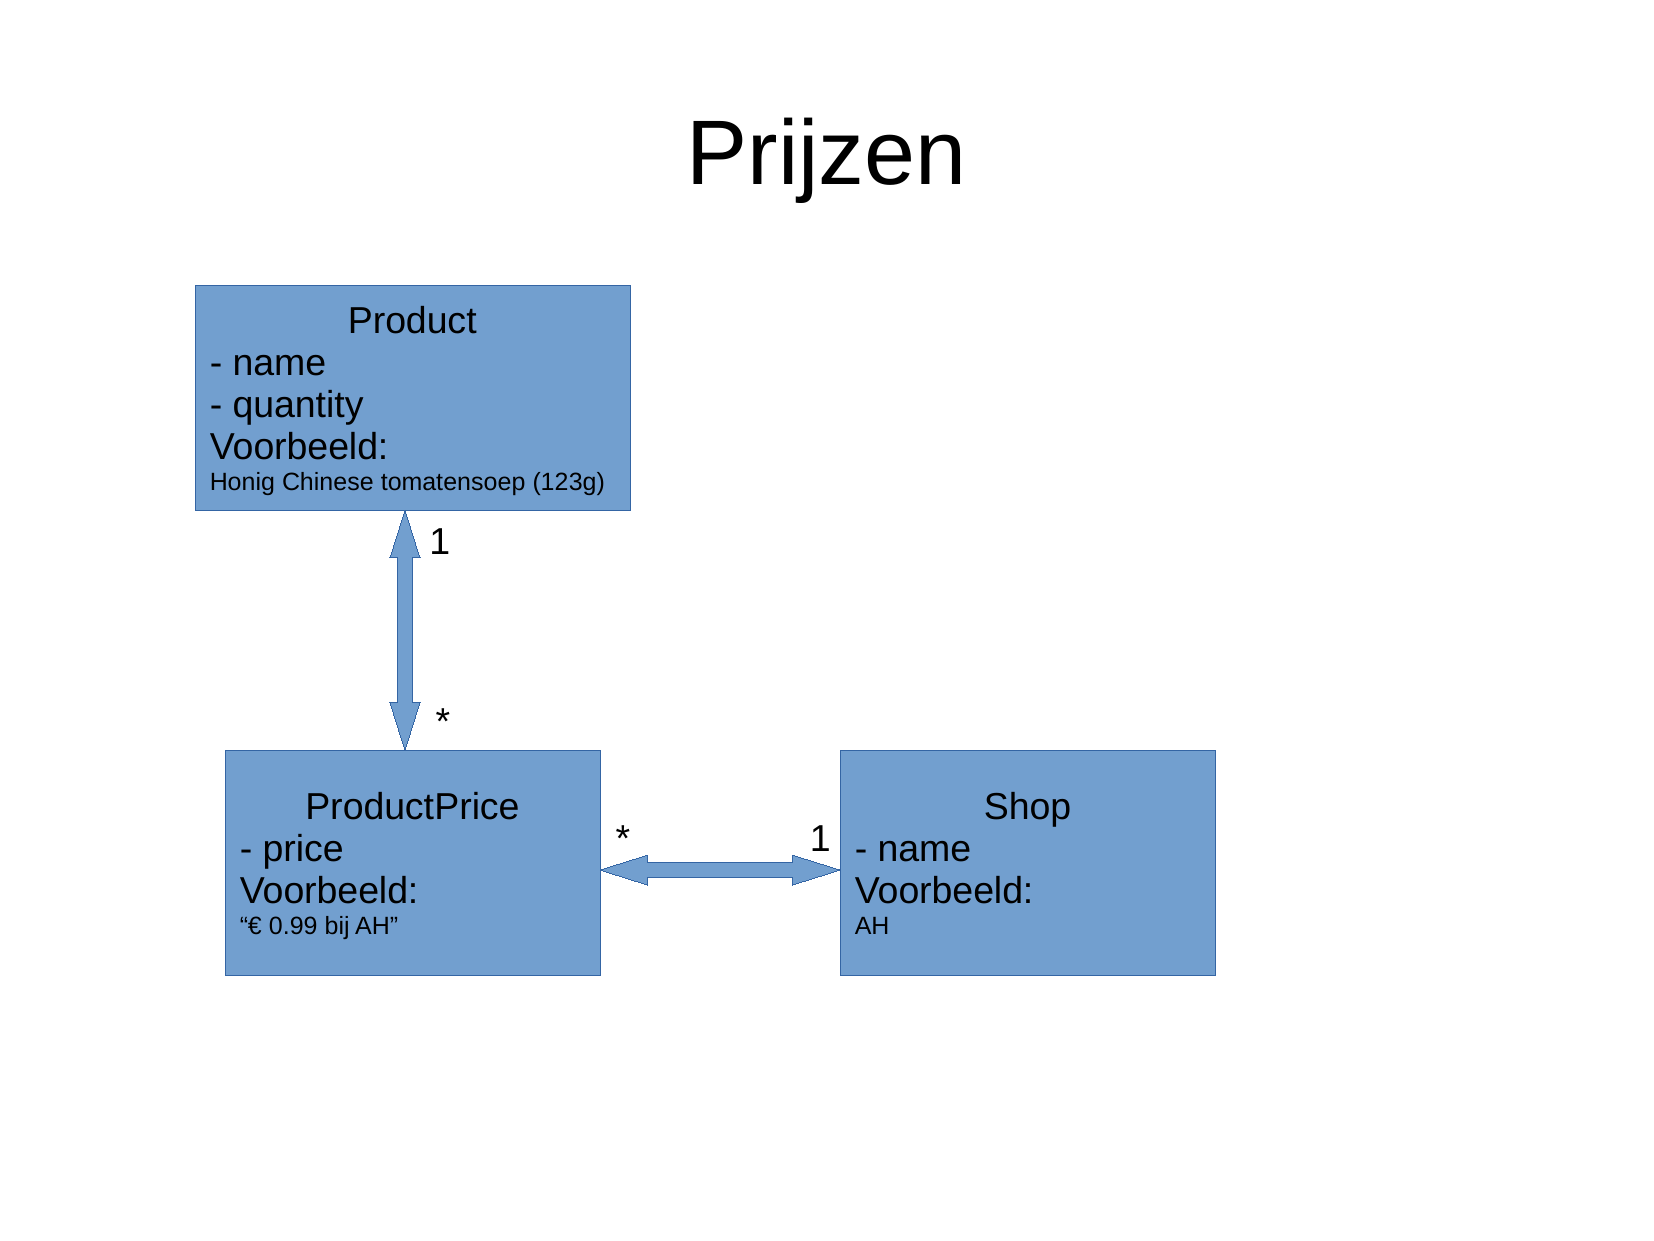

# Prijzen
Product
- name
- quantity
Voorbeeld:
Honig Chinese tomatensoep (123g)
1
*
ProductPrice
- price
Voorbeeld:
“€ 0.99 bij AH”
Shop
- name
Voorbeeld:
AH
*
1